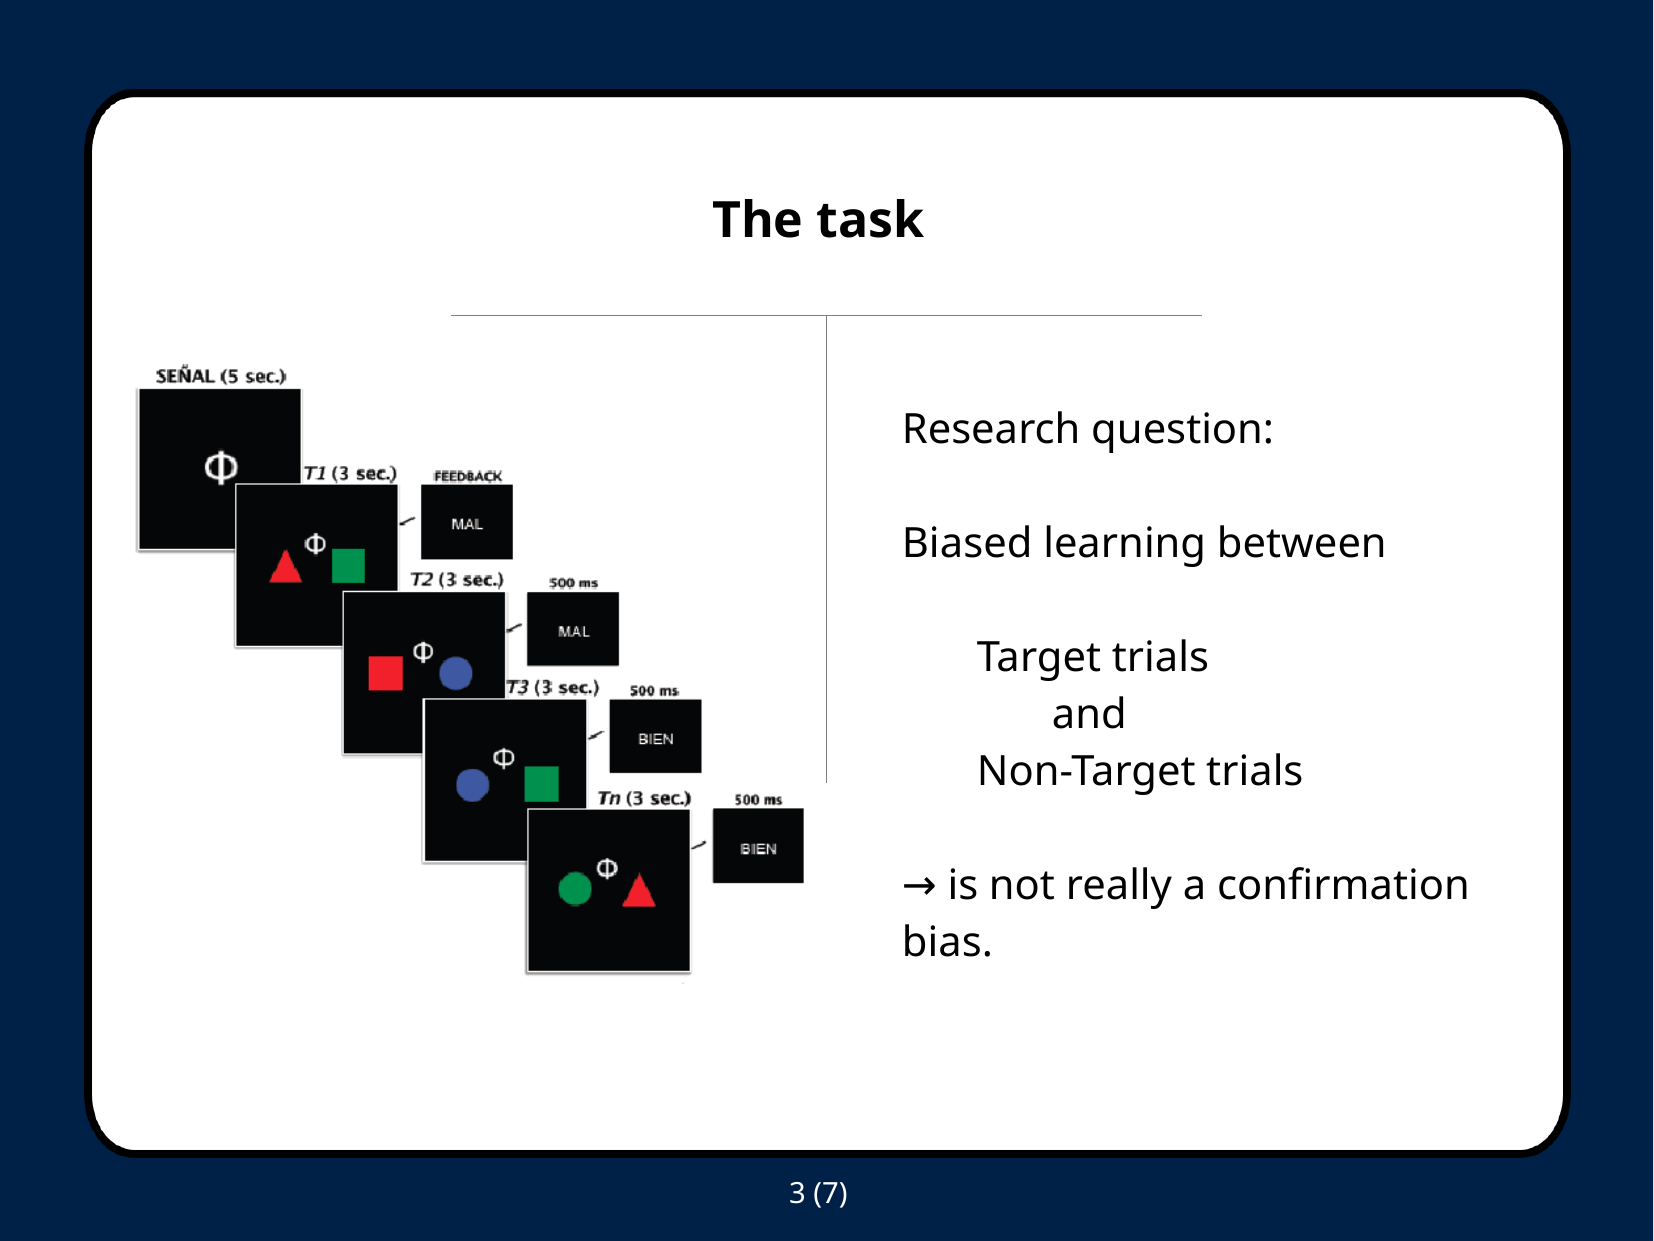

# The task
Research question:
Biased learning between
	Target trials
		and
	Non-Target trials
→ is not really a confirmation bias.
3 (7)